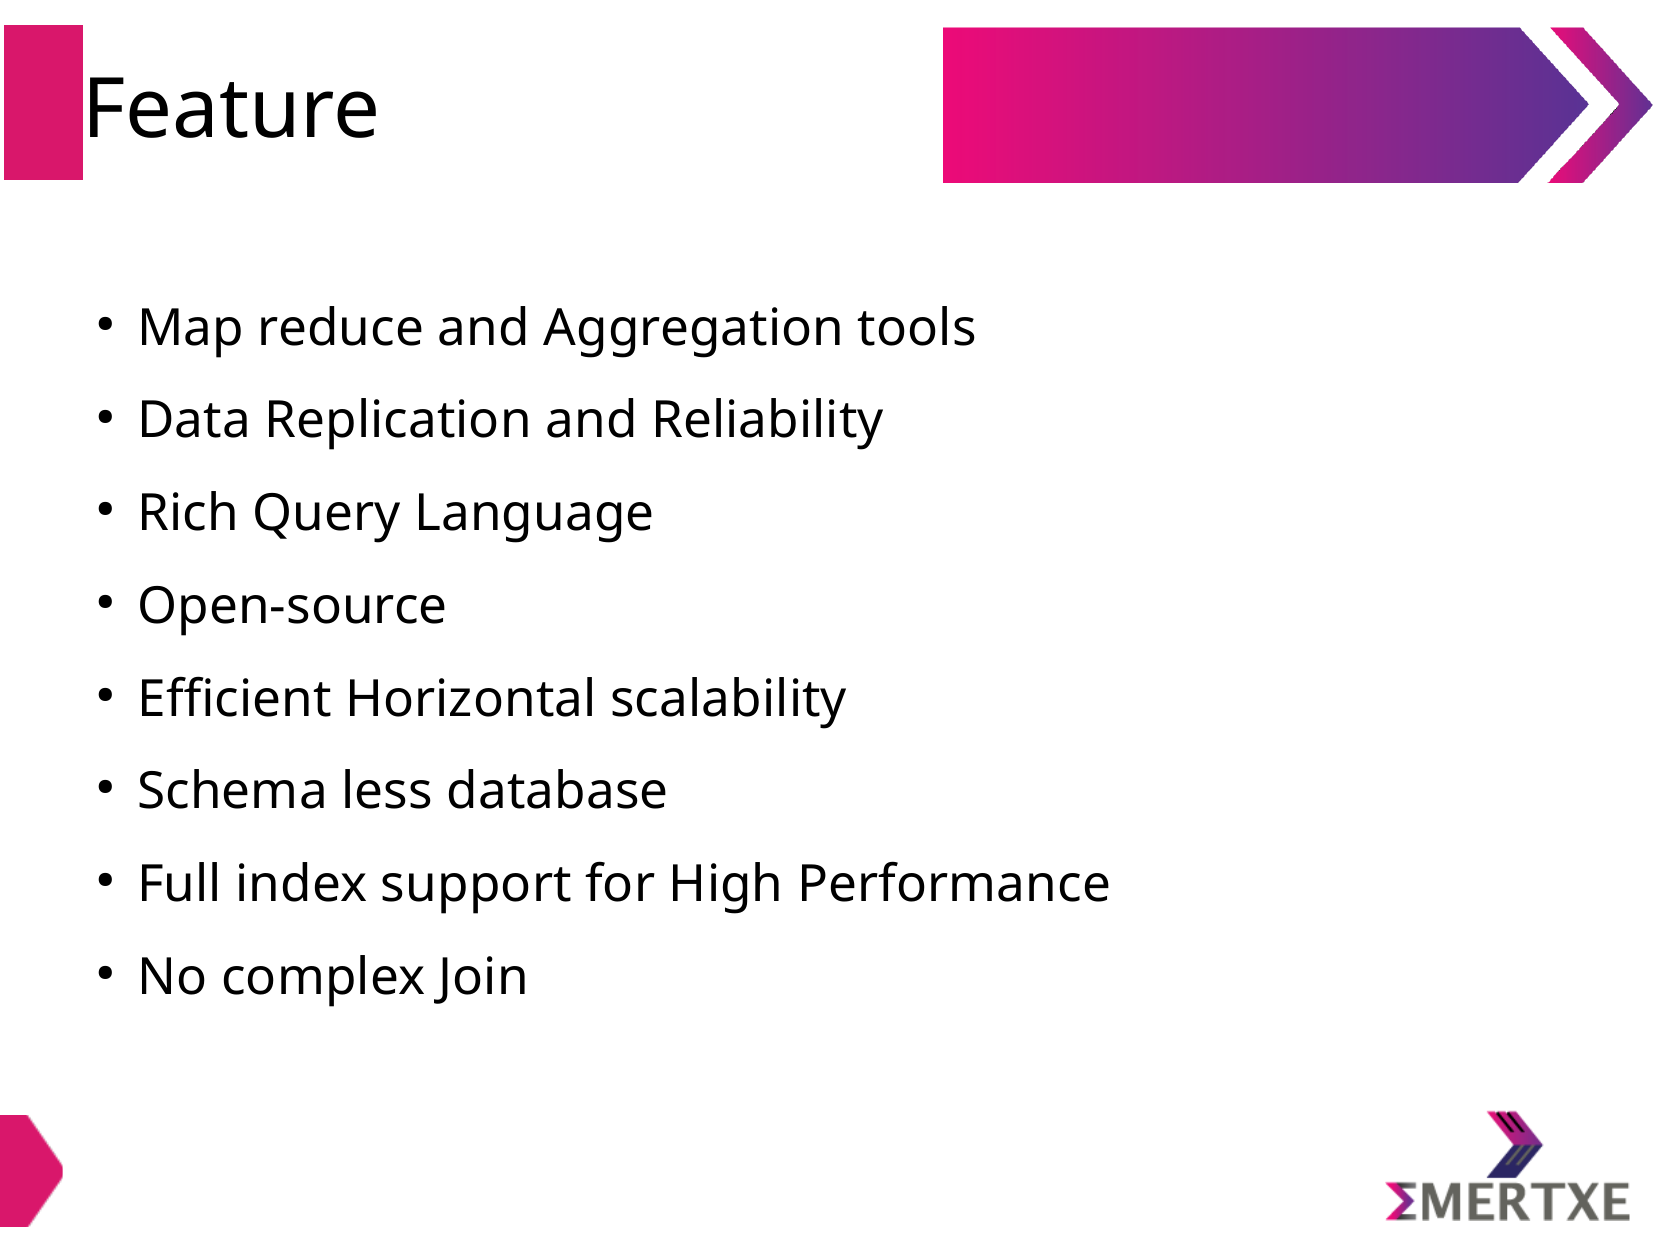

# Feature
Map reduce and Aggregation tools
Data Replication and Reliability
Rich Query Language
Open-source
Efficient Horizontal scalability
Schema less database
Full index support for High Performance
No complex Join